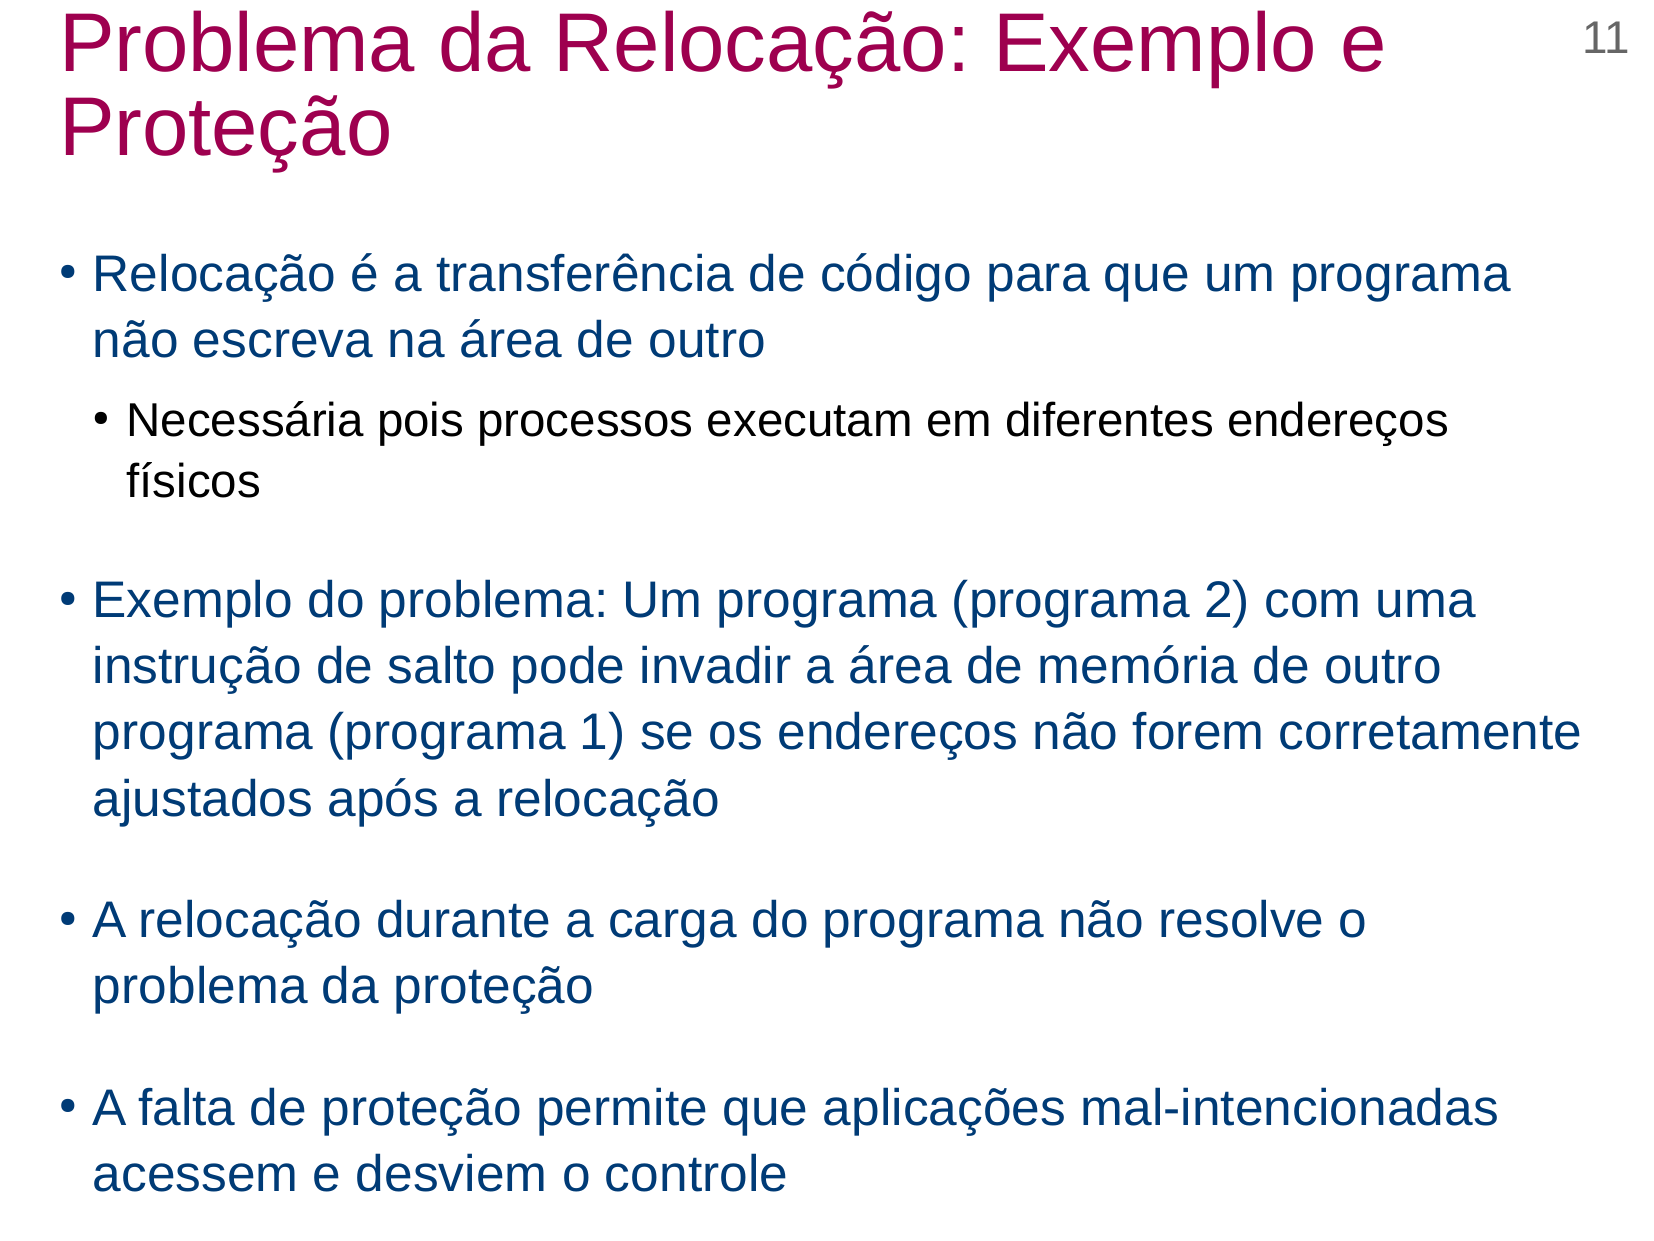

# Problema da Relocação: Exemplo e Proteção
11
Relocação é a transferência de código para que um programa não escreva na área de outro
Necessária pois processos executam em diferentes endereços físicos
Exemplo do problema: Um programa (programa 2) com uma instrução de salto pode invadir a área de memória de outro programa (programa 1) se os endereços não forem corretamente ajustados após a relocação
A relocação durante a carga do programa não resolve o problema da proteção
A falta de proteção permite que aplicações mal-intencionadas acessem e desviem o controle